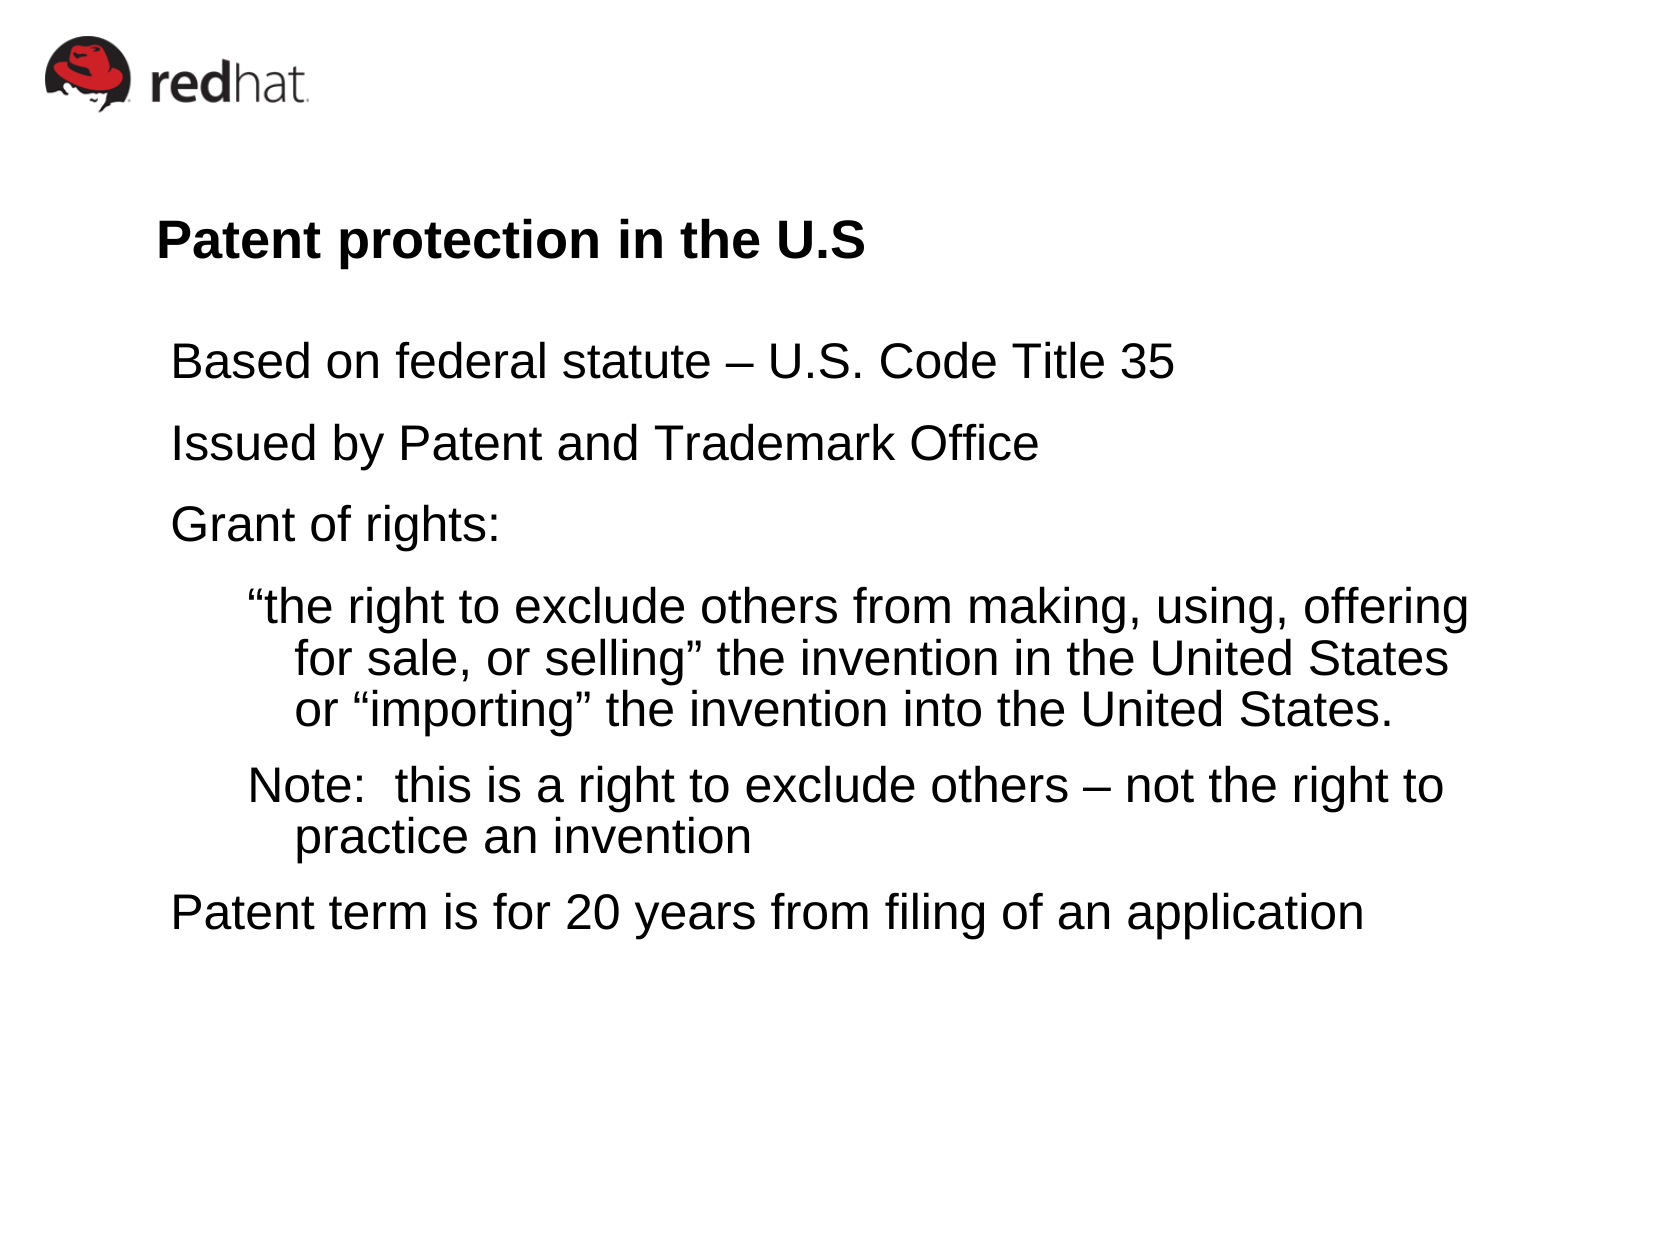

# Patent protection in the U.S
Based on federal statute – U.S. Code Title 35
Issued by Patent and Trademark Office
Grant of rights:
“the right to exclude others from making, using, offering for sale, or selling” the invention in the United States or “importing” the invention into the United States.
Note: this is a right to exclude others – not the right to practice an invention
Patent term is for 20 years from filing of an application